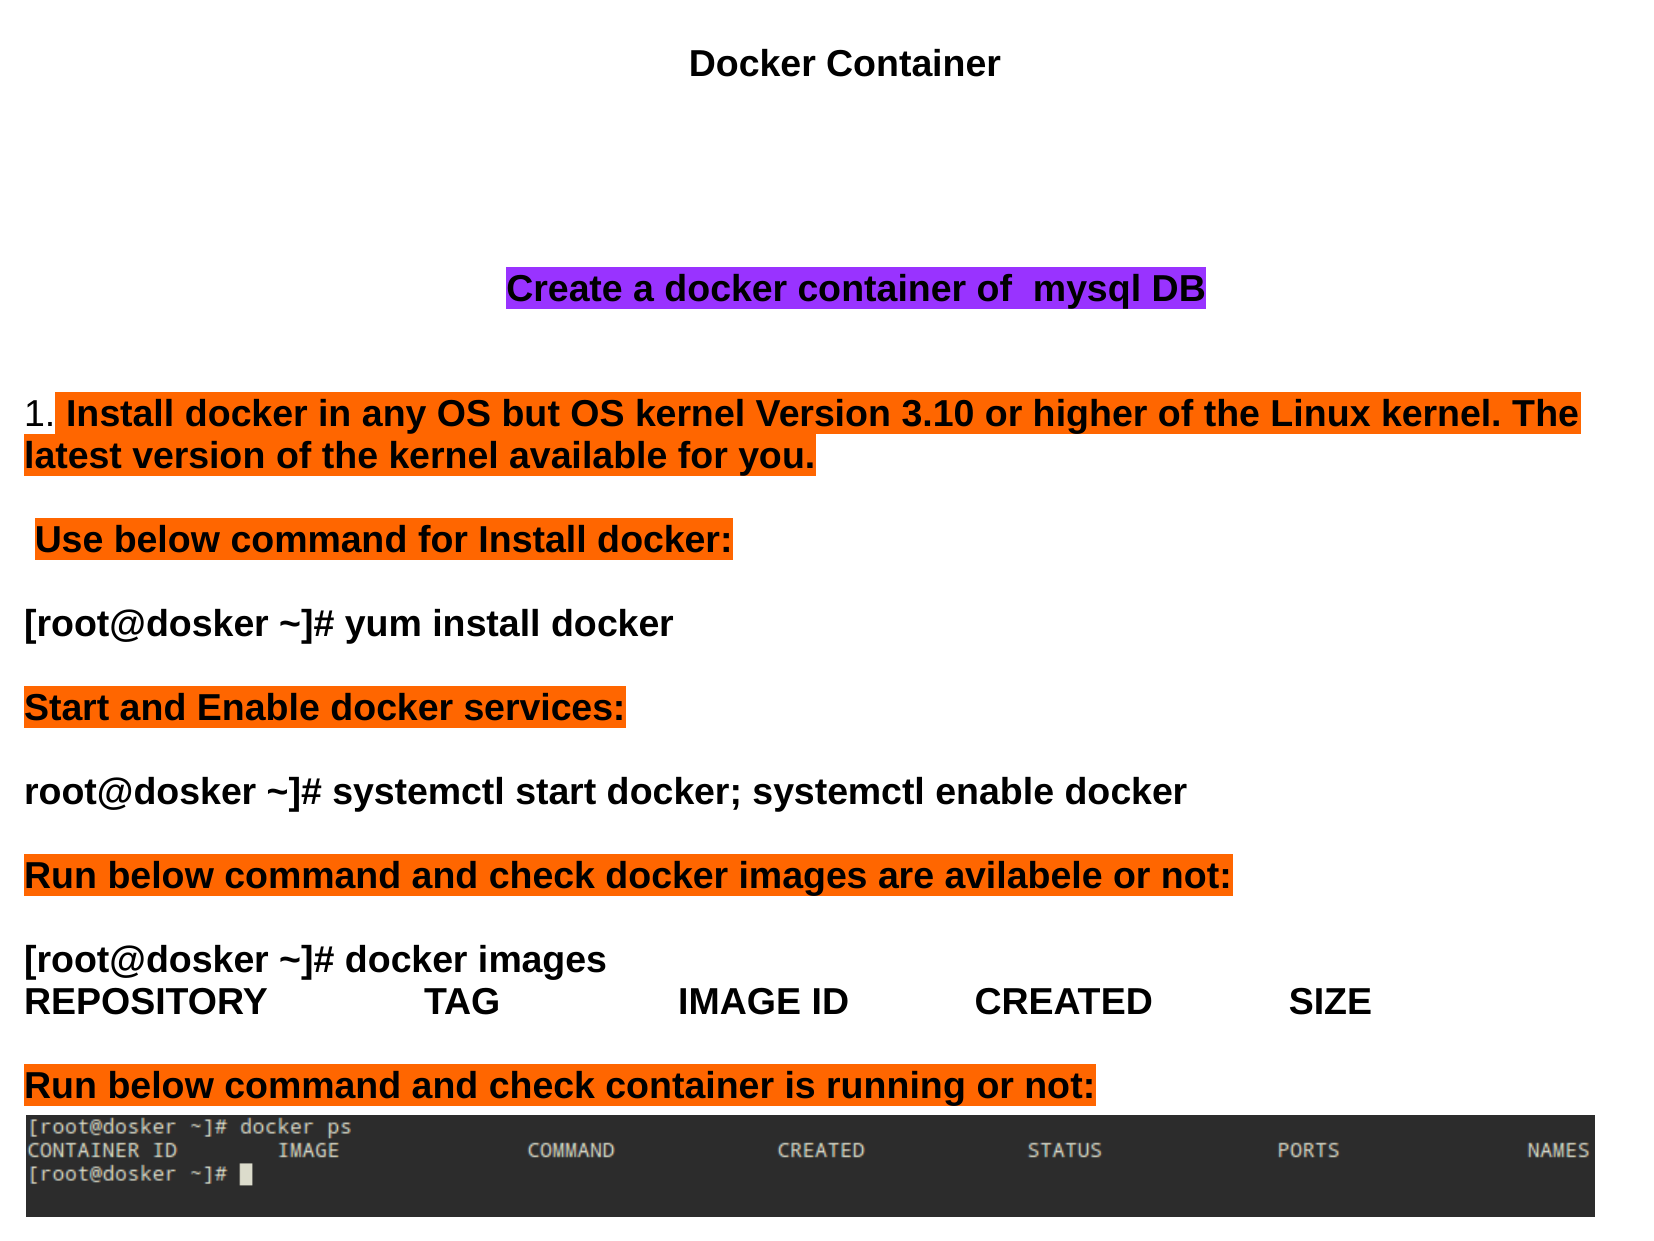

Docker Container
Create a docker container of mysql DB
1. Install docker in any OS but OS kernel Version 3.10 or higher of the Linux kernel. The latest version of the kernel available for you.
 Use below command for Install docker:
[root@dosker ~]# yum install docker
Start and Enable docker services:
root@dosker ~]# systemctl start docker; systemctl enable docker
Run below command and check docker images are avilabele or not:
[root@dosker ~]# docker images
REPOSITORY TAG IMAGE ID CREATED SIZE
Run below command and check container is running or not: